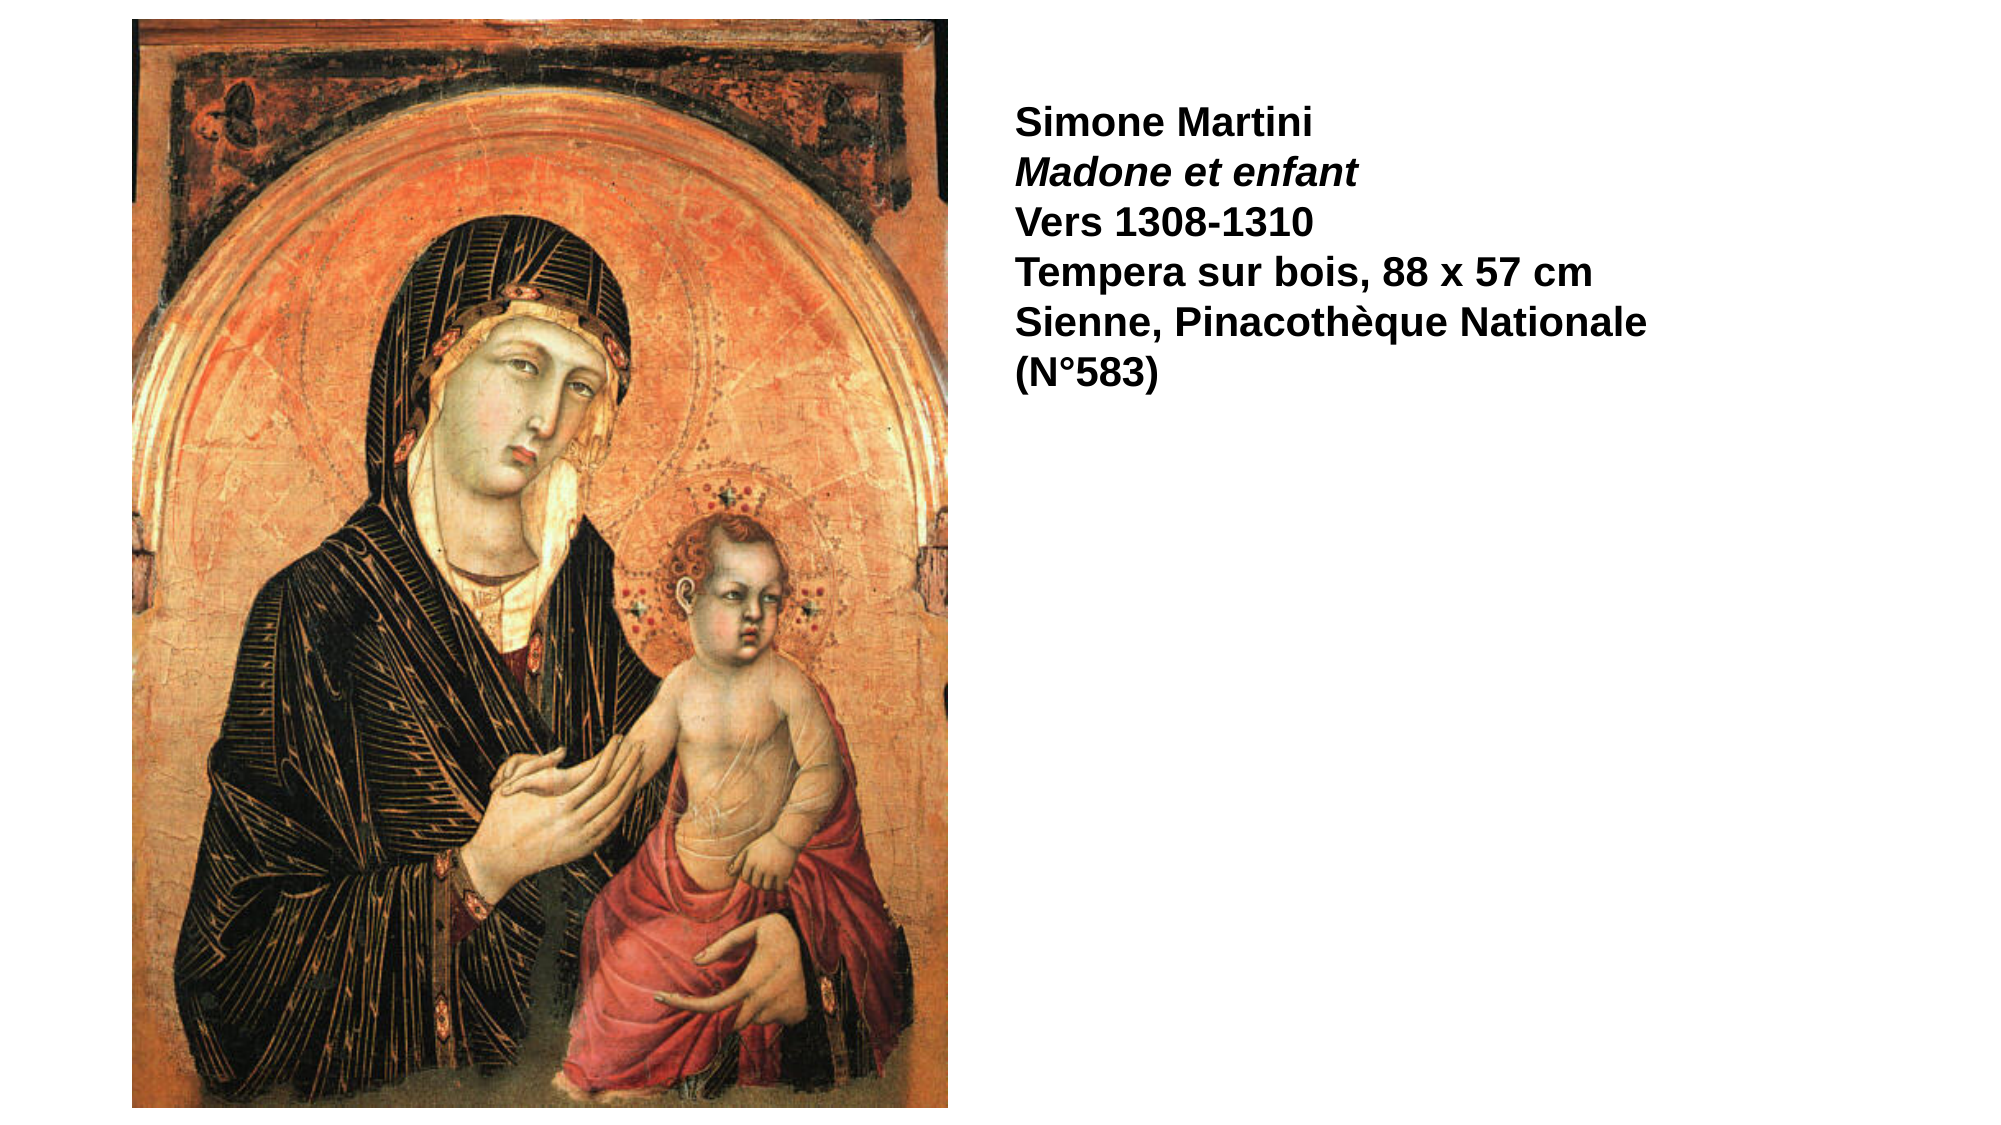

Simone Martini
Madone et enfant
Vers 1308-1310
Tempera sur bois, 88 x 57 cm
Sienne, Pinacothèque Nationale
(N°583)